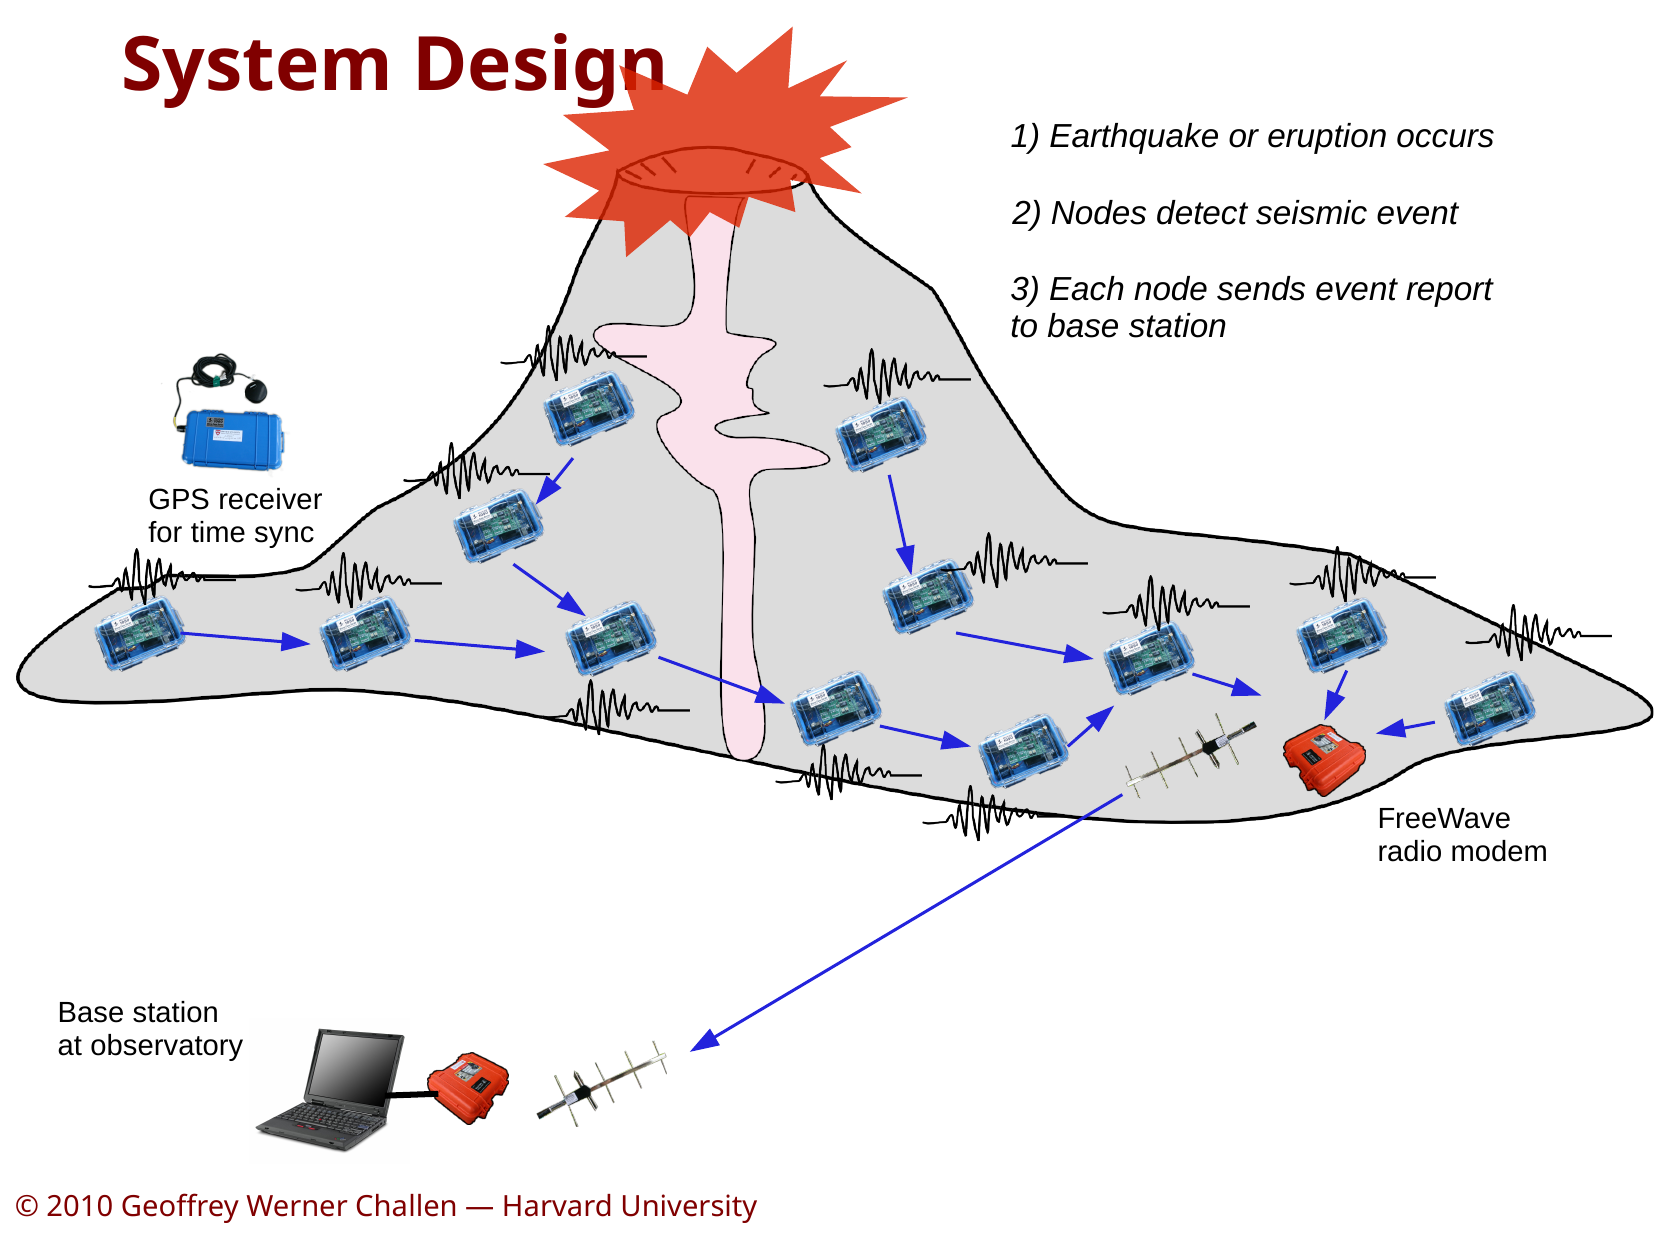

# System Design
1) Earthquake or eruption occurs
2) Nodes detect seismic event
3) Each node sends event report
to base station
GPS receiver
for time sync
FreeWave
radio modem
Base station
at observatory